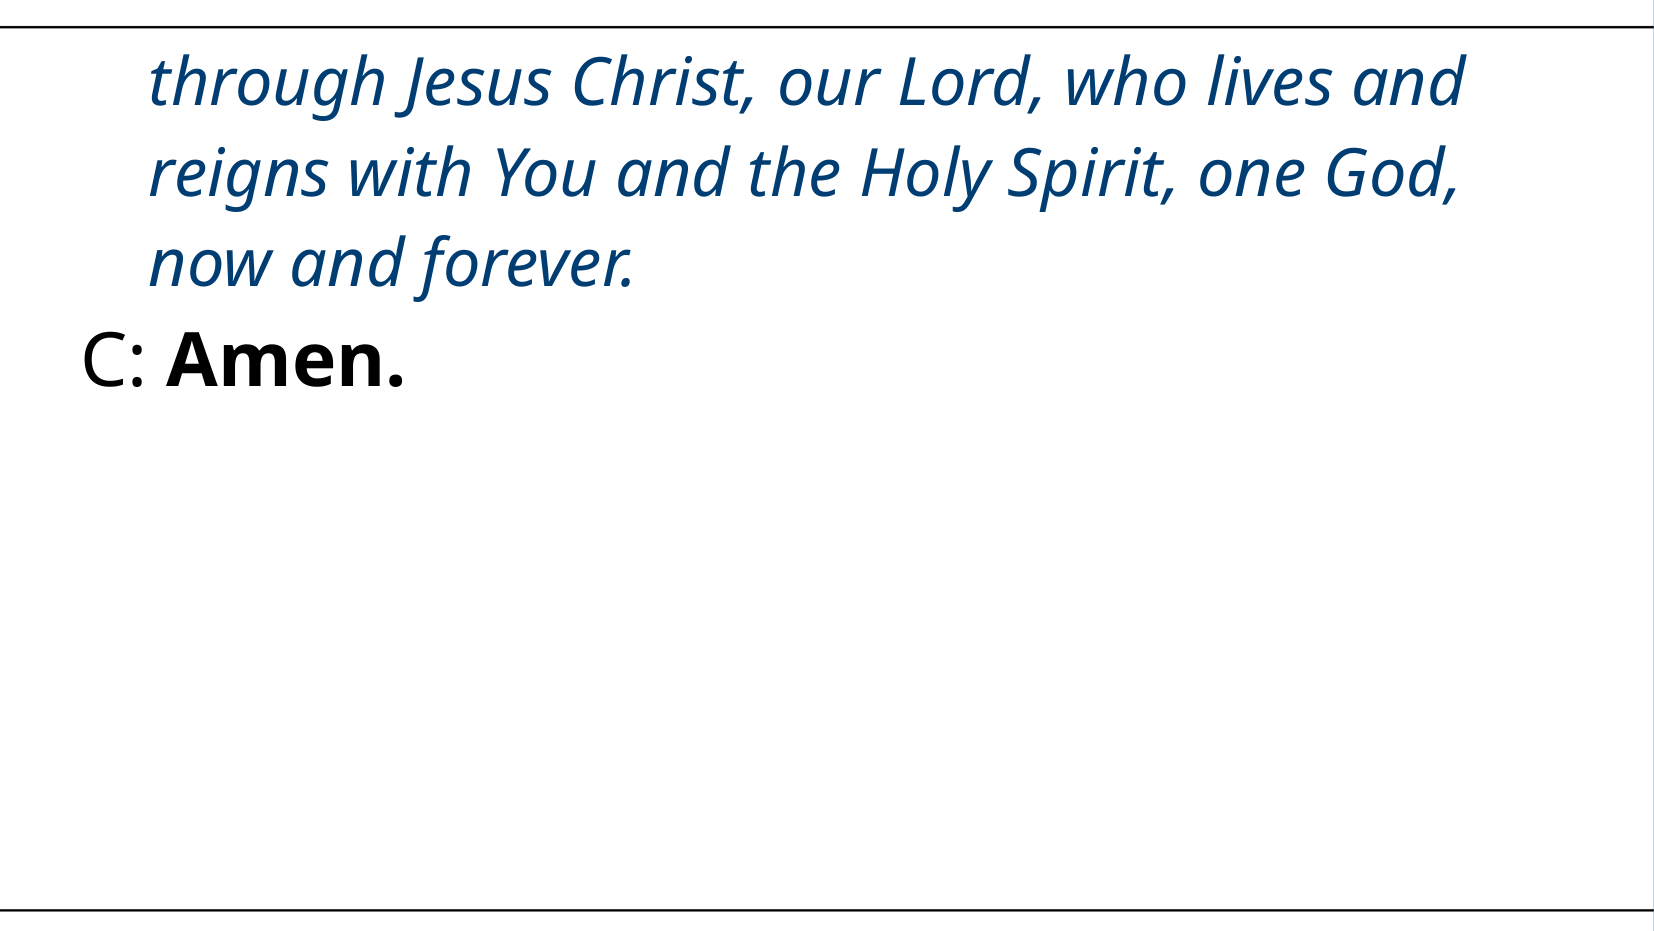

through Jesus Christ, our Lord, who lives and
 reigns with You and the Holy Spirit, one God,
 now and forever.
C: Amen.